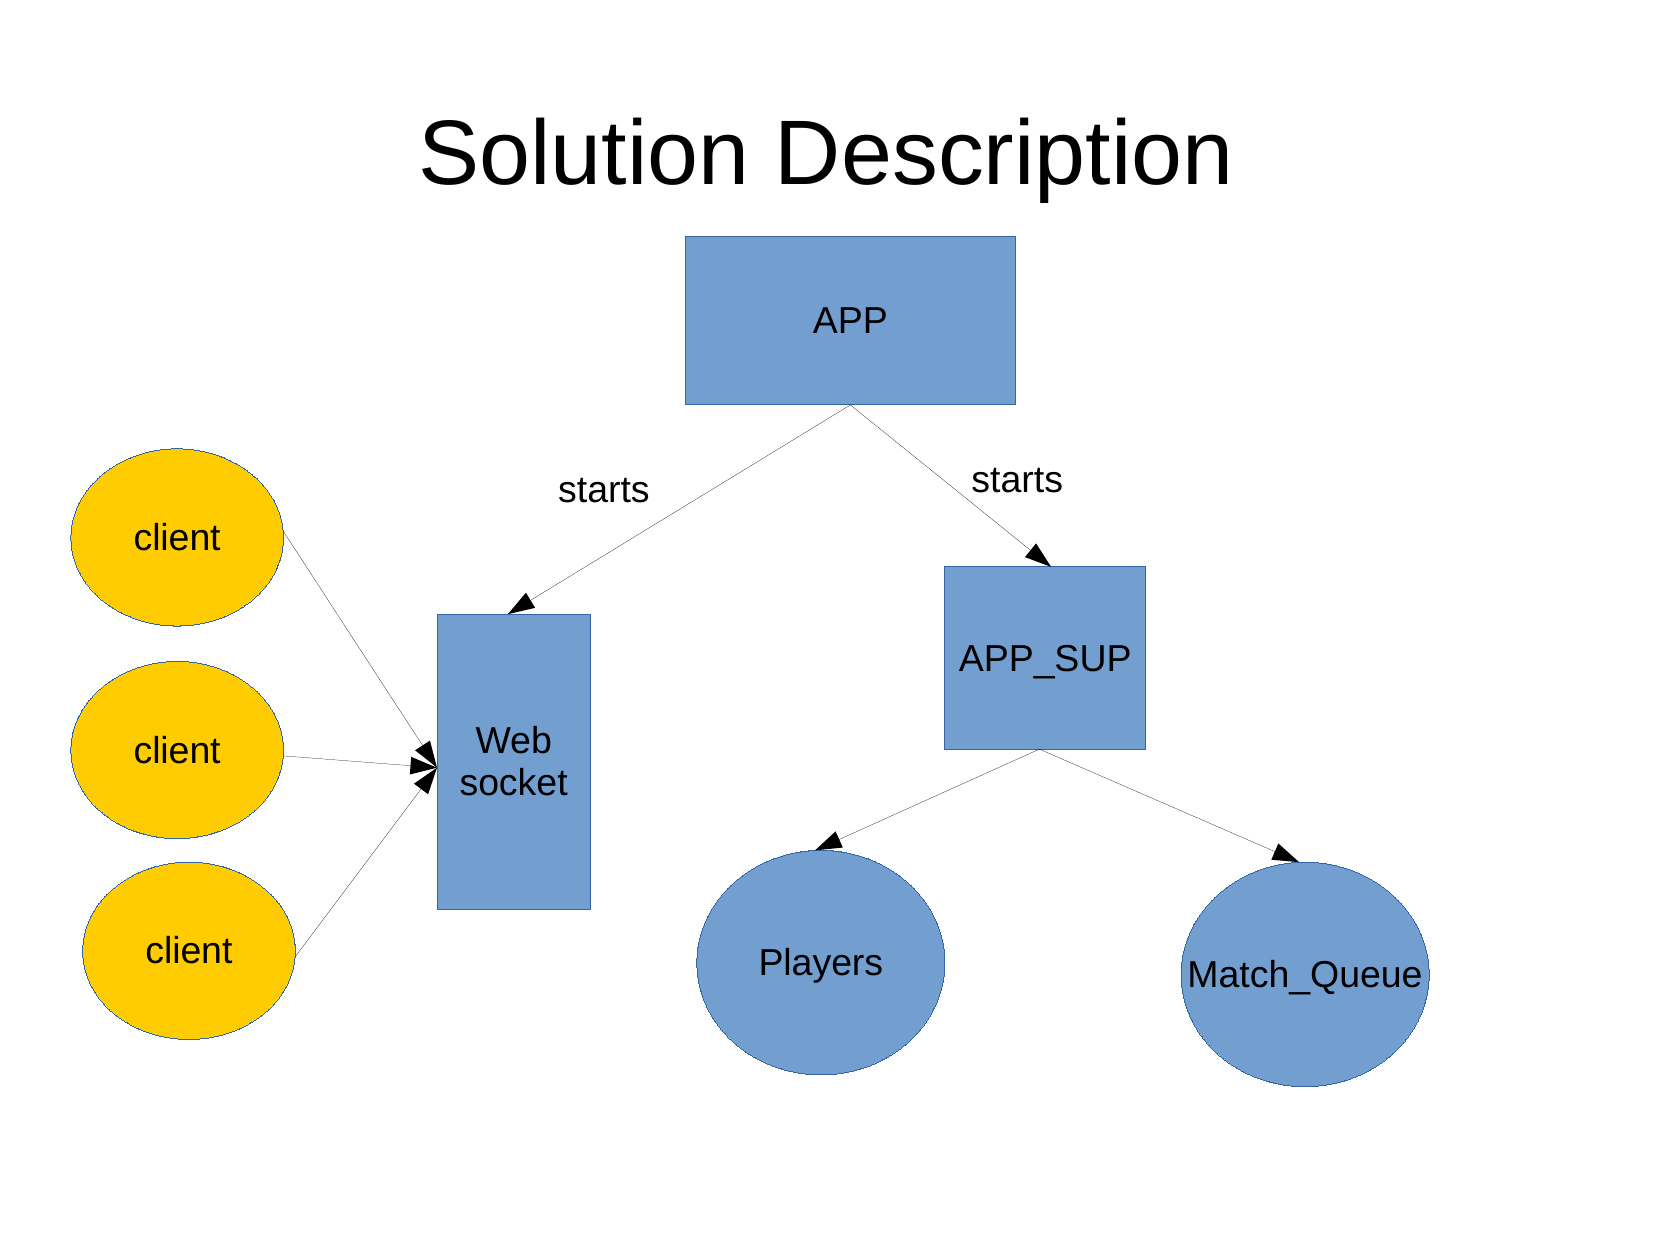

# Solution Description
APP
client
starts
starts
APP_SUP
Web
socket
client
Players
client
Match_Queue